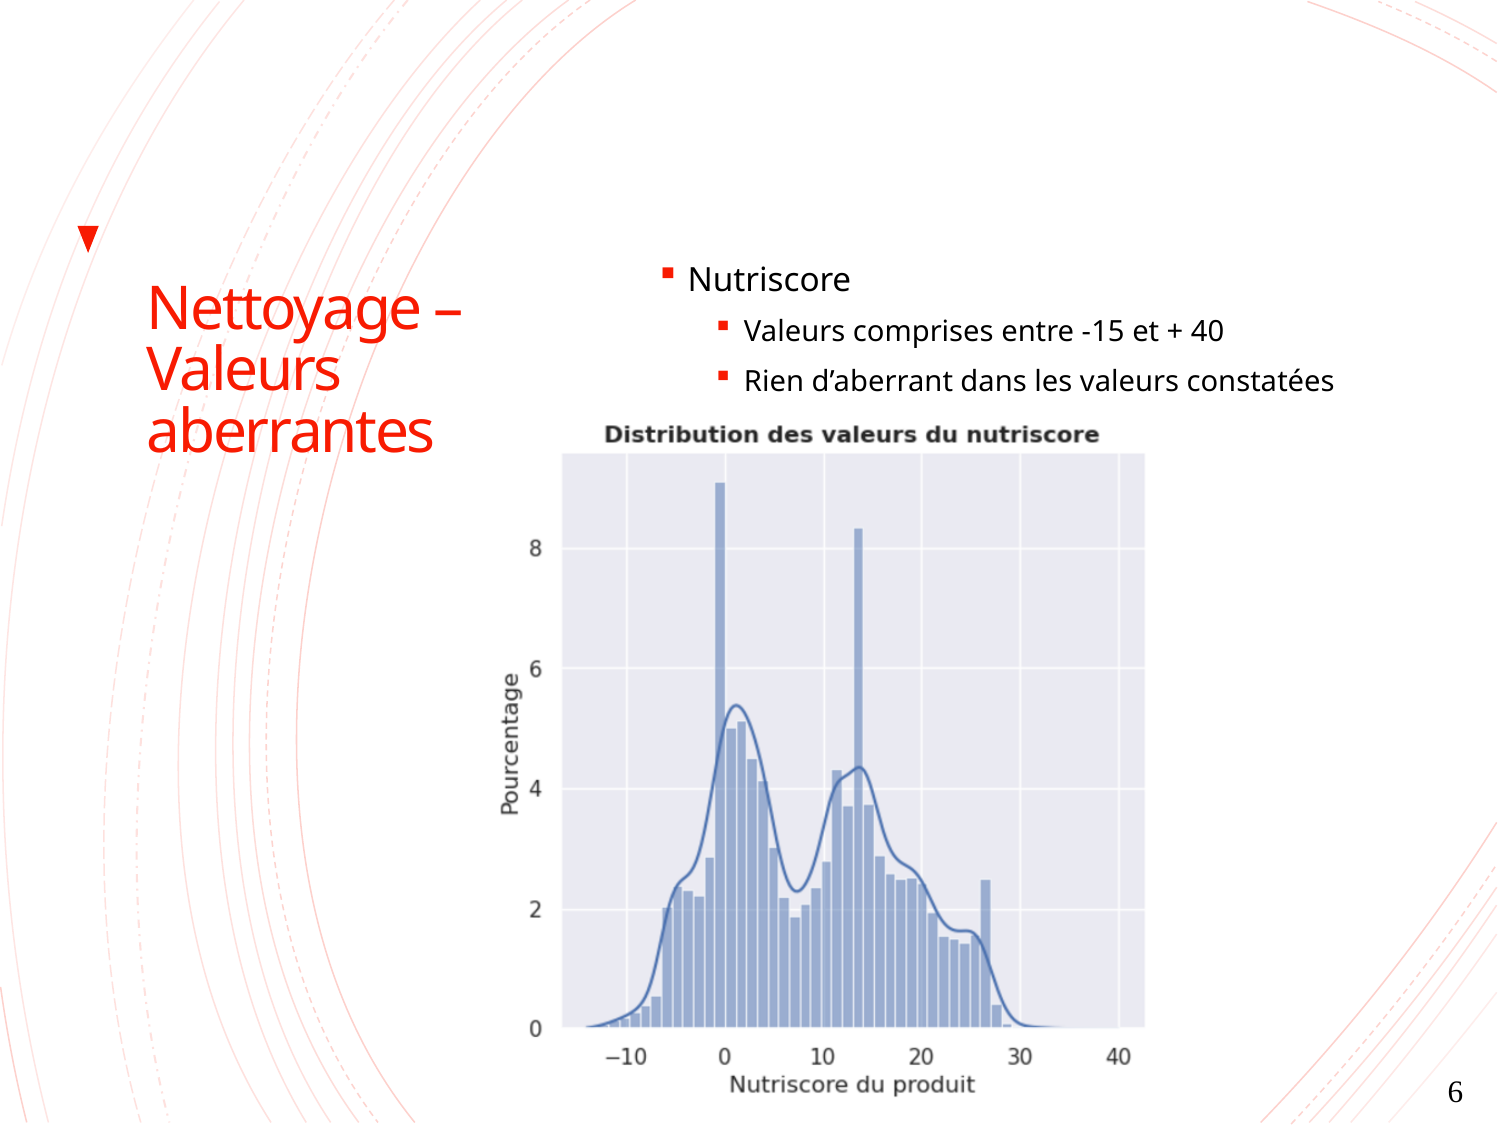

# Nettoyage – Valeurs aberrantes
Nutriscore
Valeurs comprises entre -15 et + 40
Rien d’aberrant dans les valeurs constatées